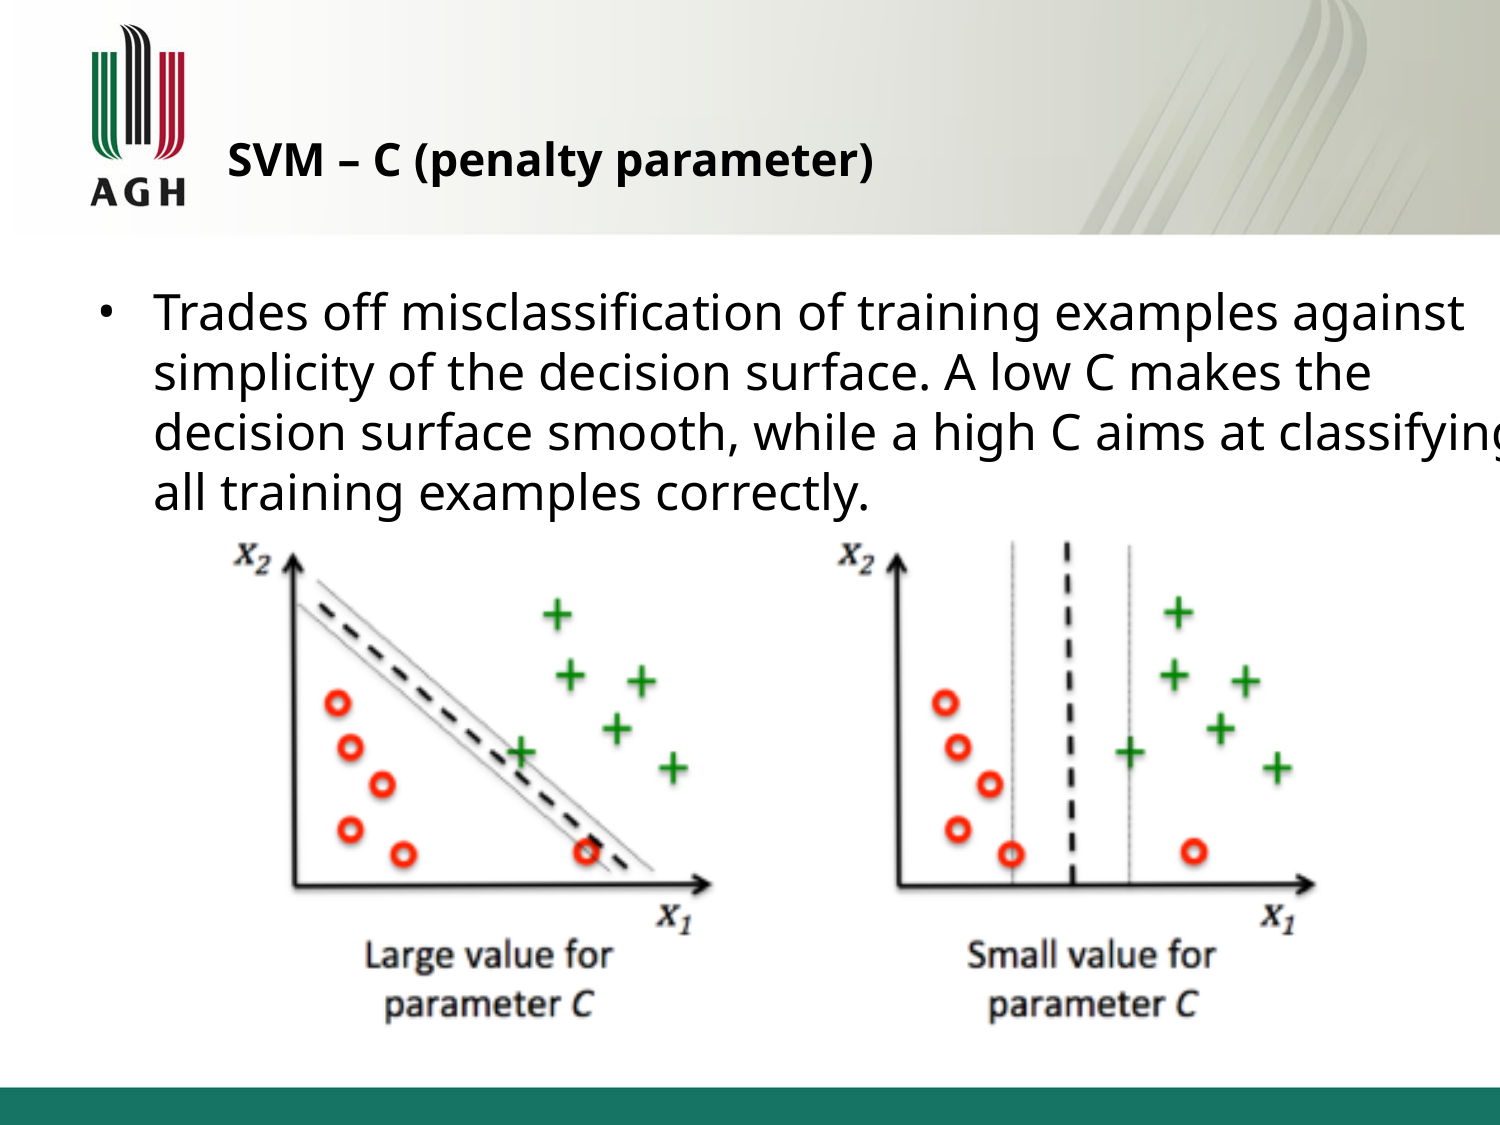

SVM – C (penalty parameter)
Trades off misclassification of training examples against simplicity of the decision surface. A low C makes the decision surface smooth, while a high C aims at classifying all training examples correctly.